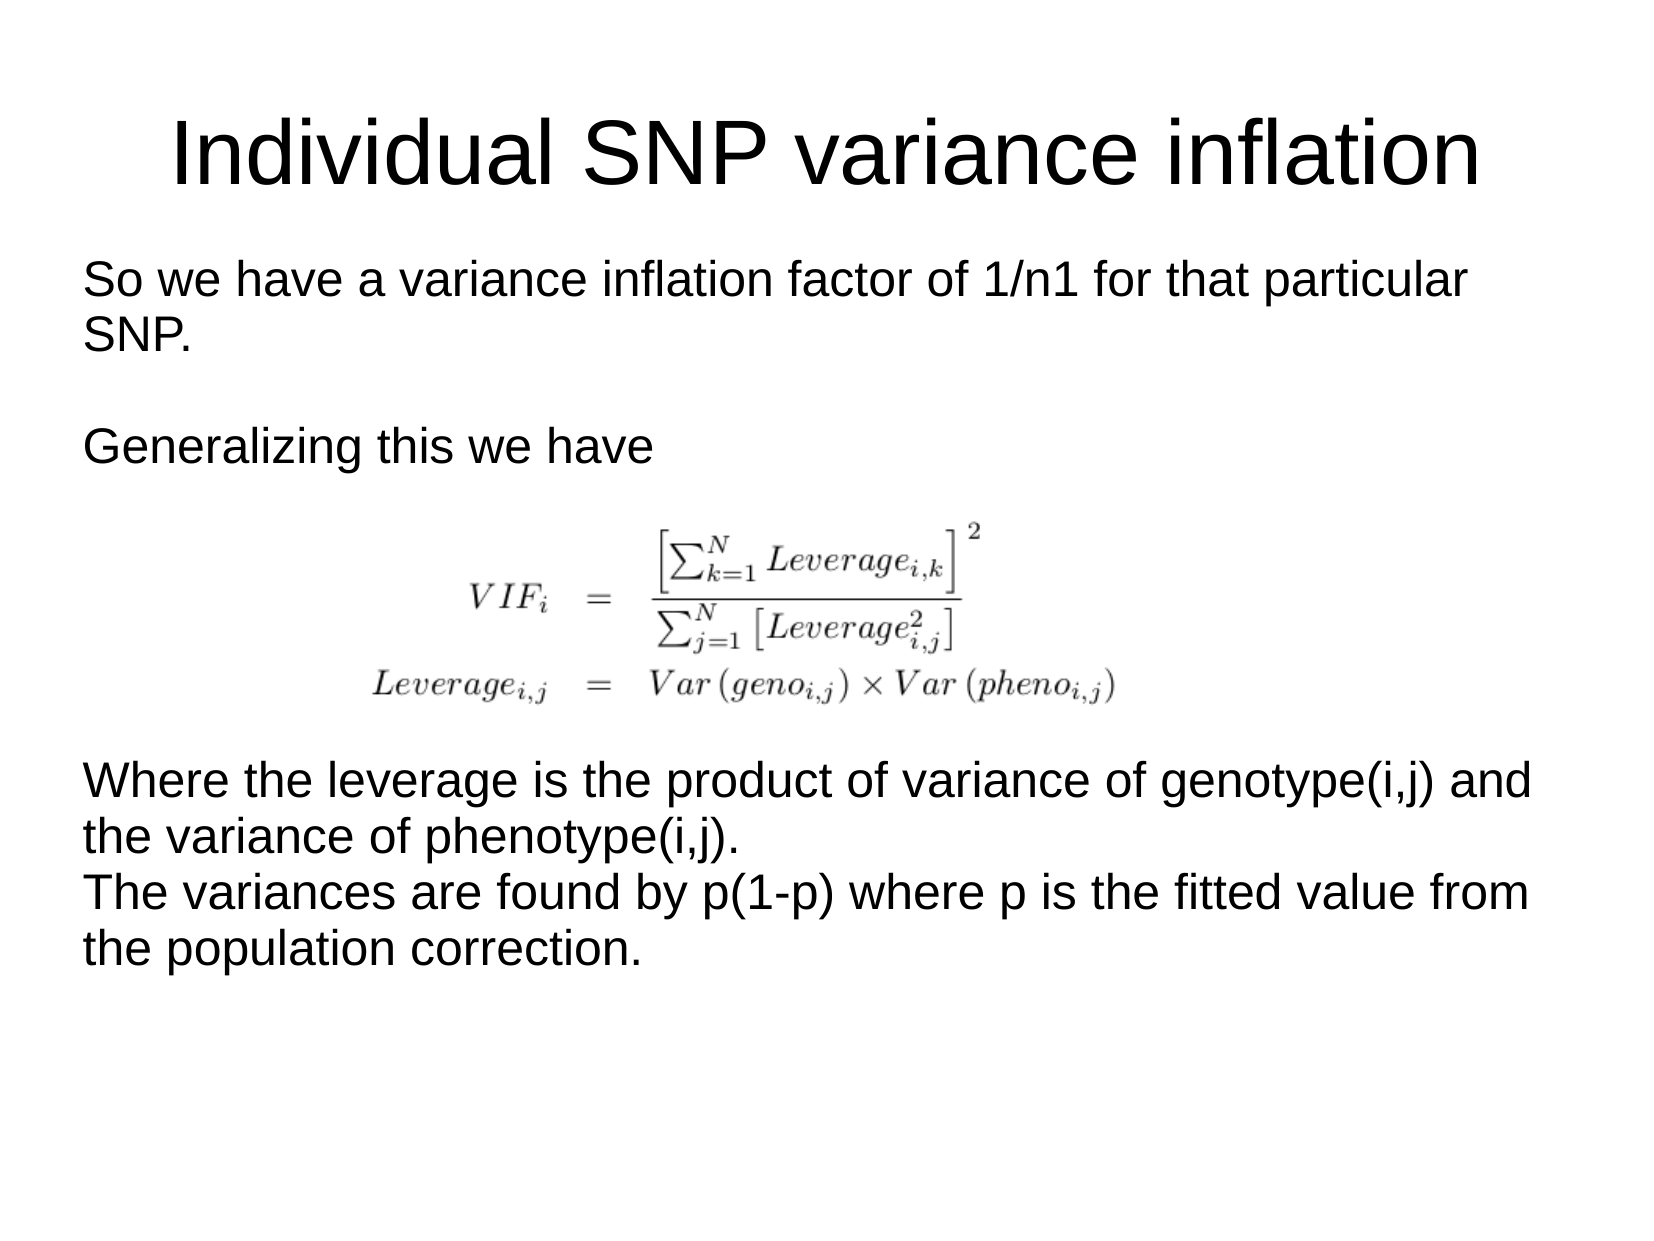

# Individual SNP variance inflation
So we have a variance inflation factor of 1/n1 for that particular SNP.
Generalizing this we have
Where the leverage is the product of variance of genotype(i,j) and the variance of phenotype(i,j).
The variances are found by p(1-p) where p is the fitted value from the population correction.